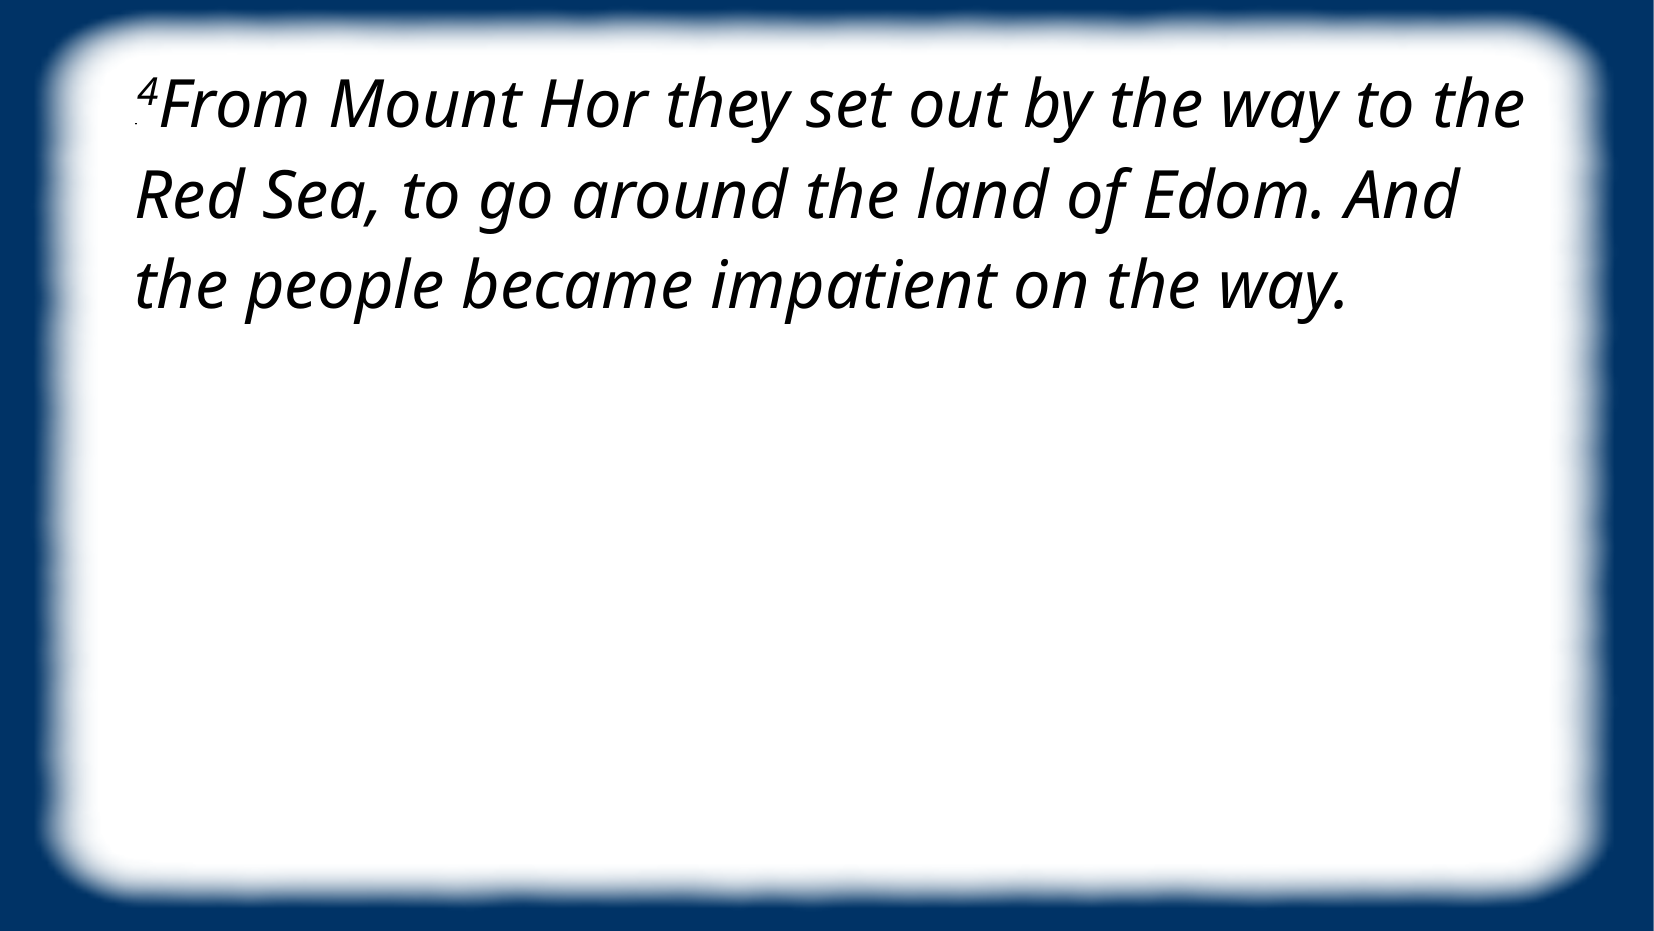

4From Mount Hor they set out by the way to the Red Sea, to go around the land of Edom. And the people became impatient on the way.